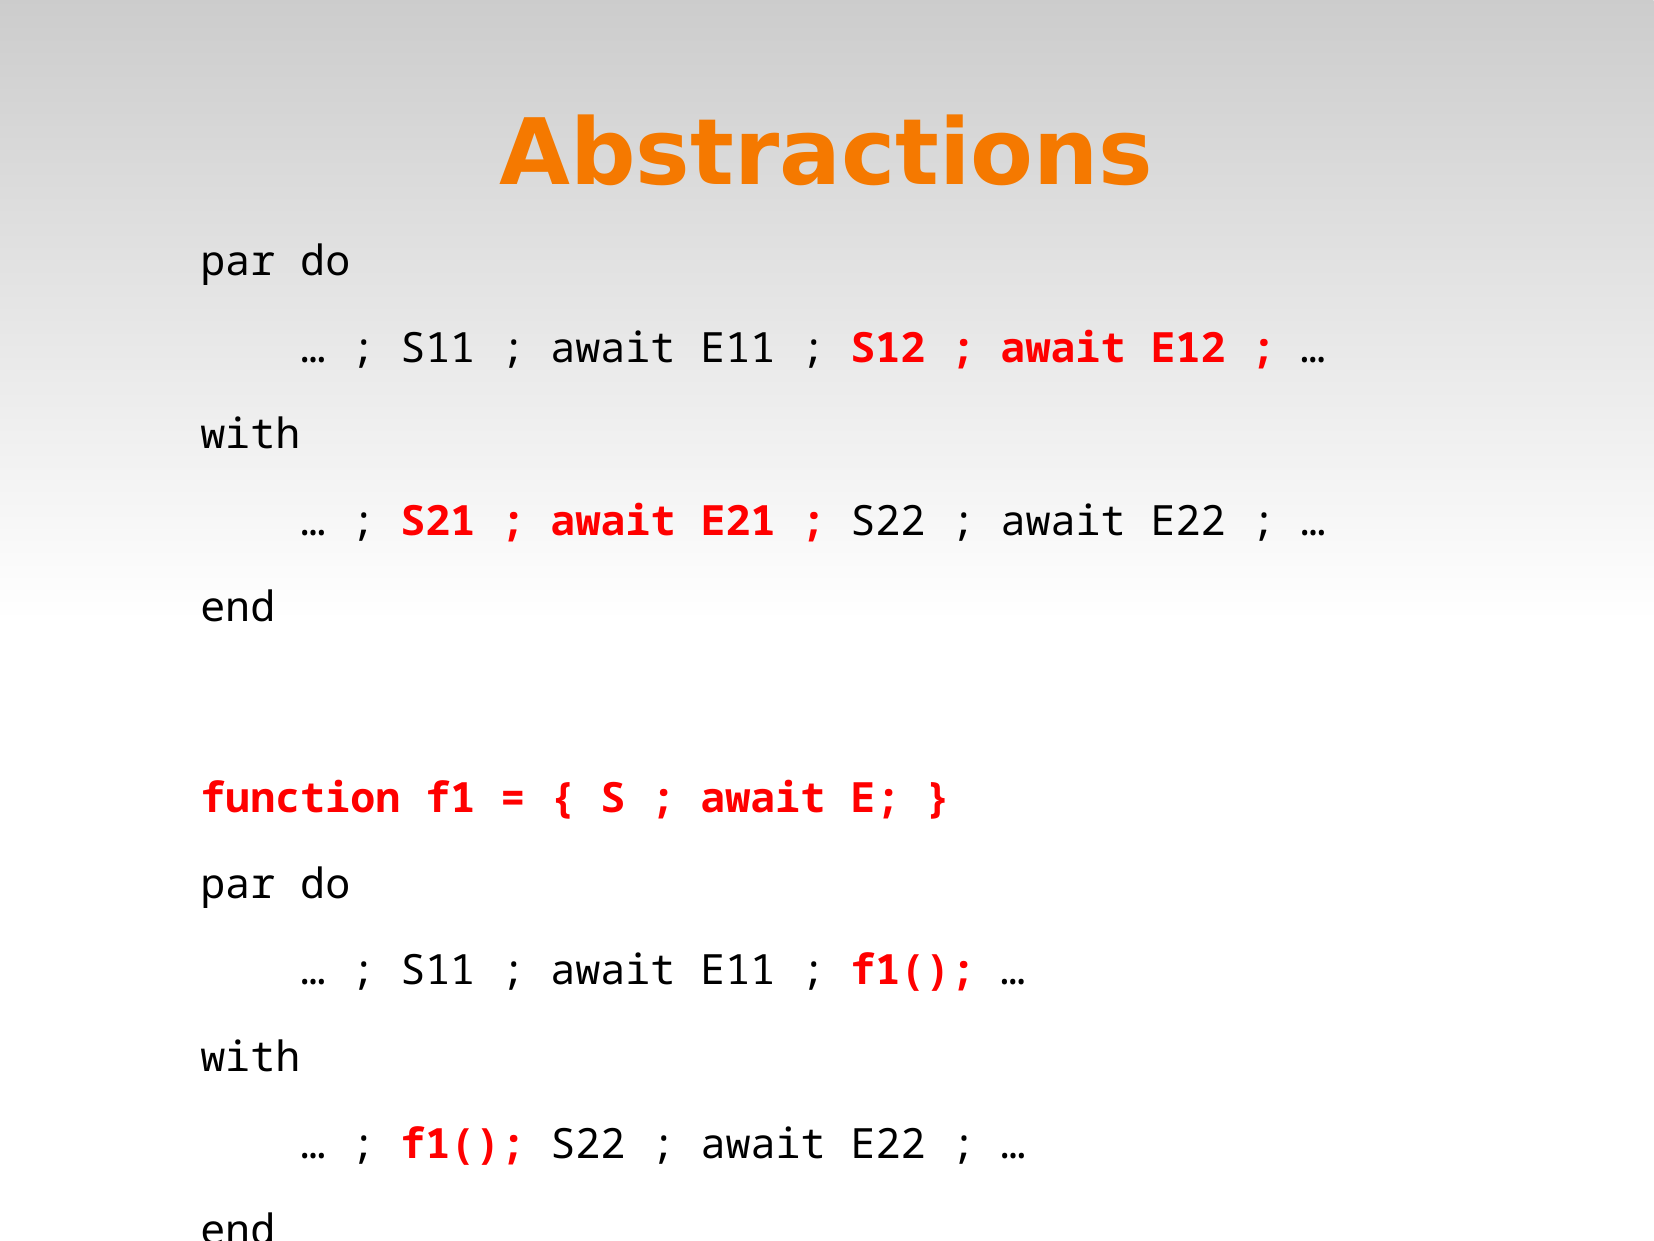

# Abstractions
 par do
 … ; S11 ; await E11 ; S12 ; await E12 ; …
 with
 … ; S21 ; await E21 ; S22 ; await E22 ; …
 end
 function f1 = { S ; await E; }
 par do
 … ; S11 ; await E11 ; f1(); …
 with
 … ; f1(); S22 ; await E22 ; …
 end